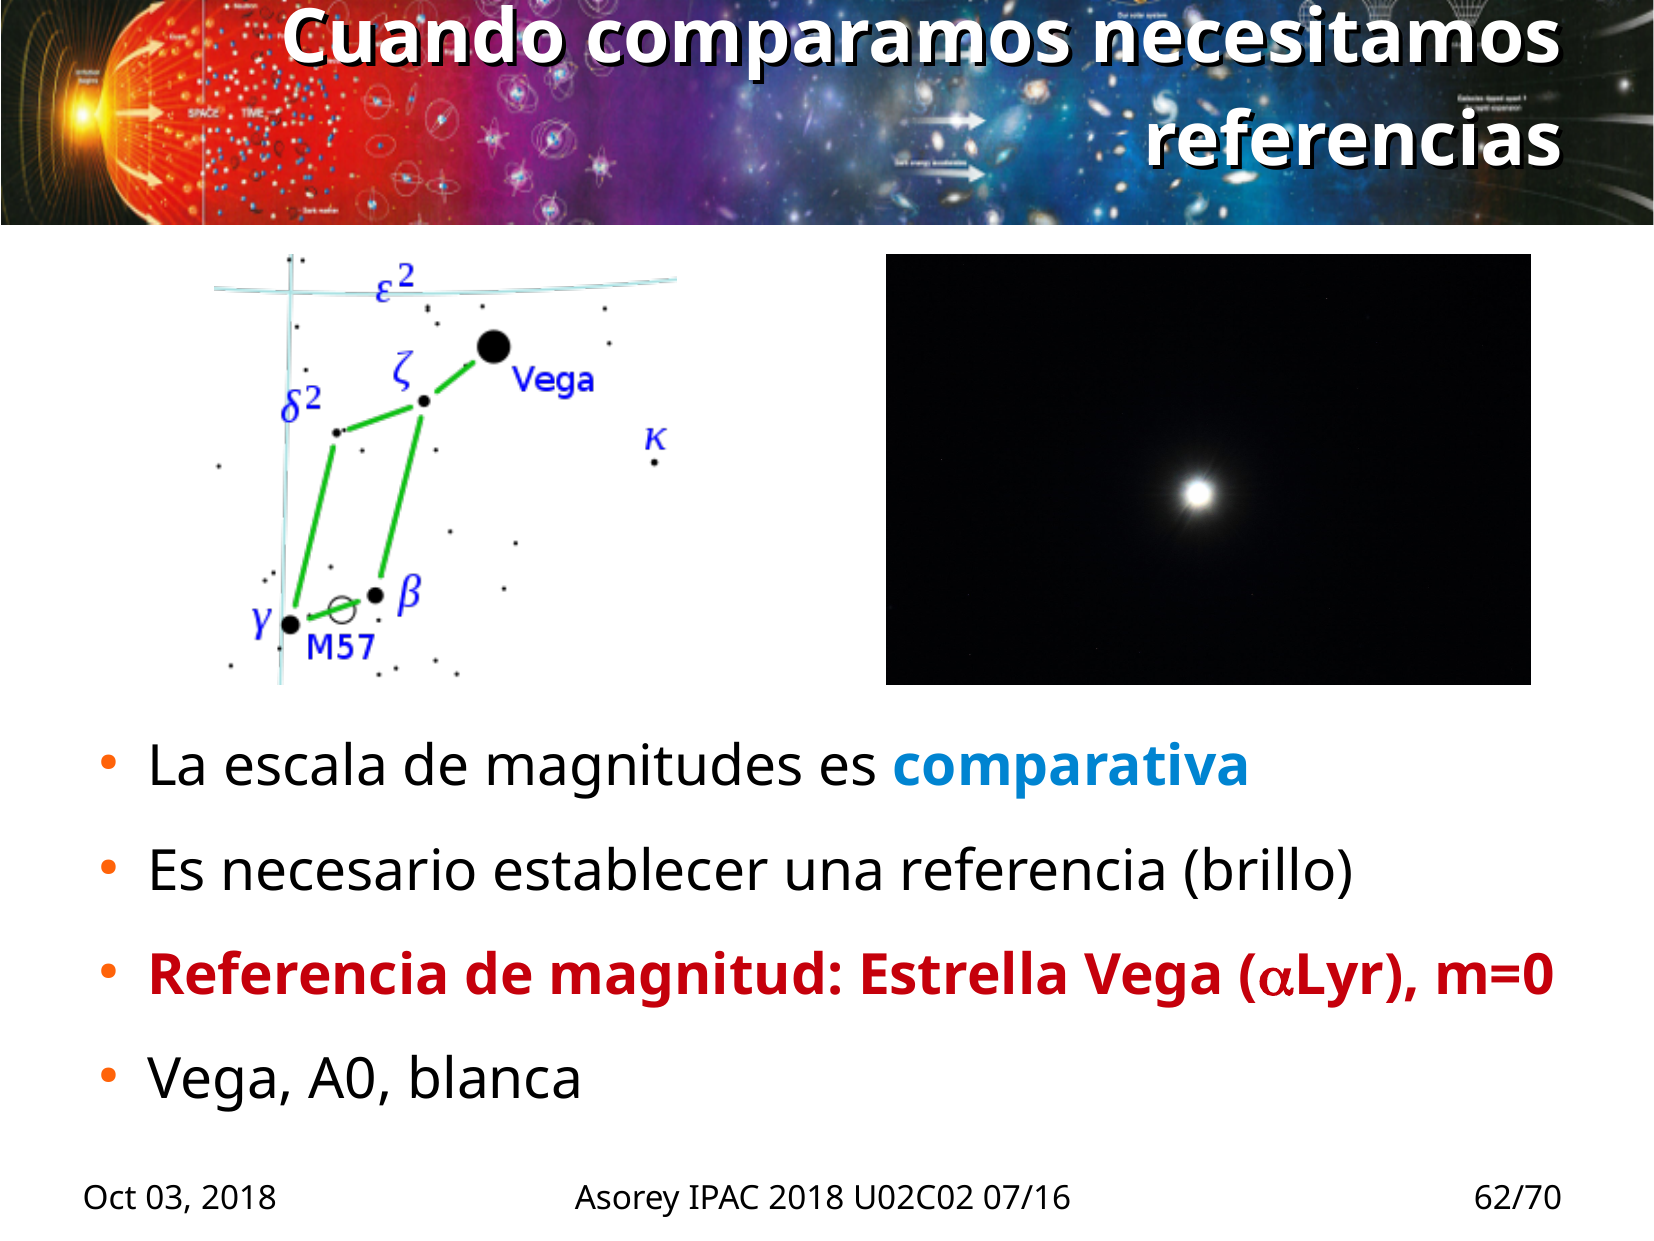

# Cuando comparamos necesitamos referencias
La escala de magnitudes es comparativa
Es necesario establecer una referencia (brillo)
Referencia de magnitud: Estrella Vega (aLyr), m=0
Vega, A0, blanca
Oct 03, 2018
Asorey IPAC 2018 U02C02 07/16
62